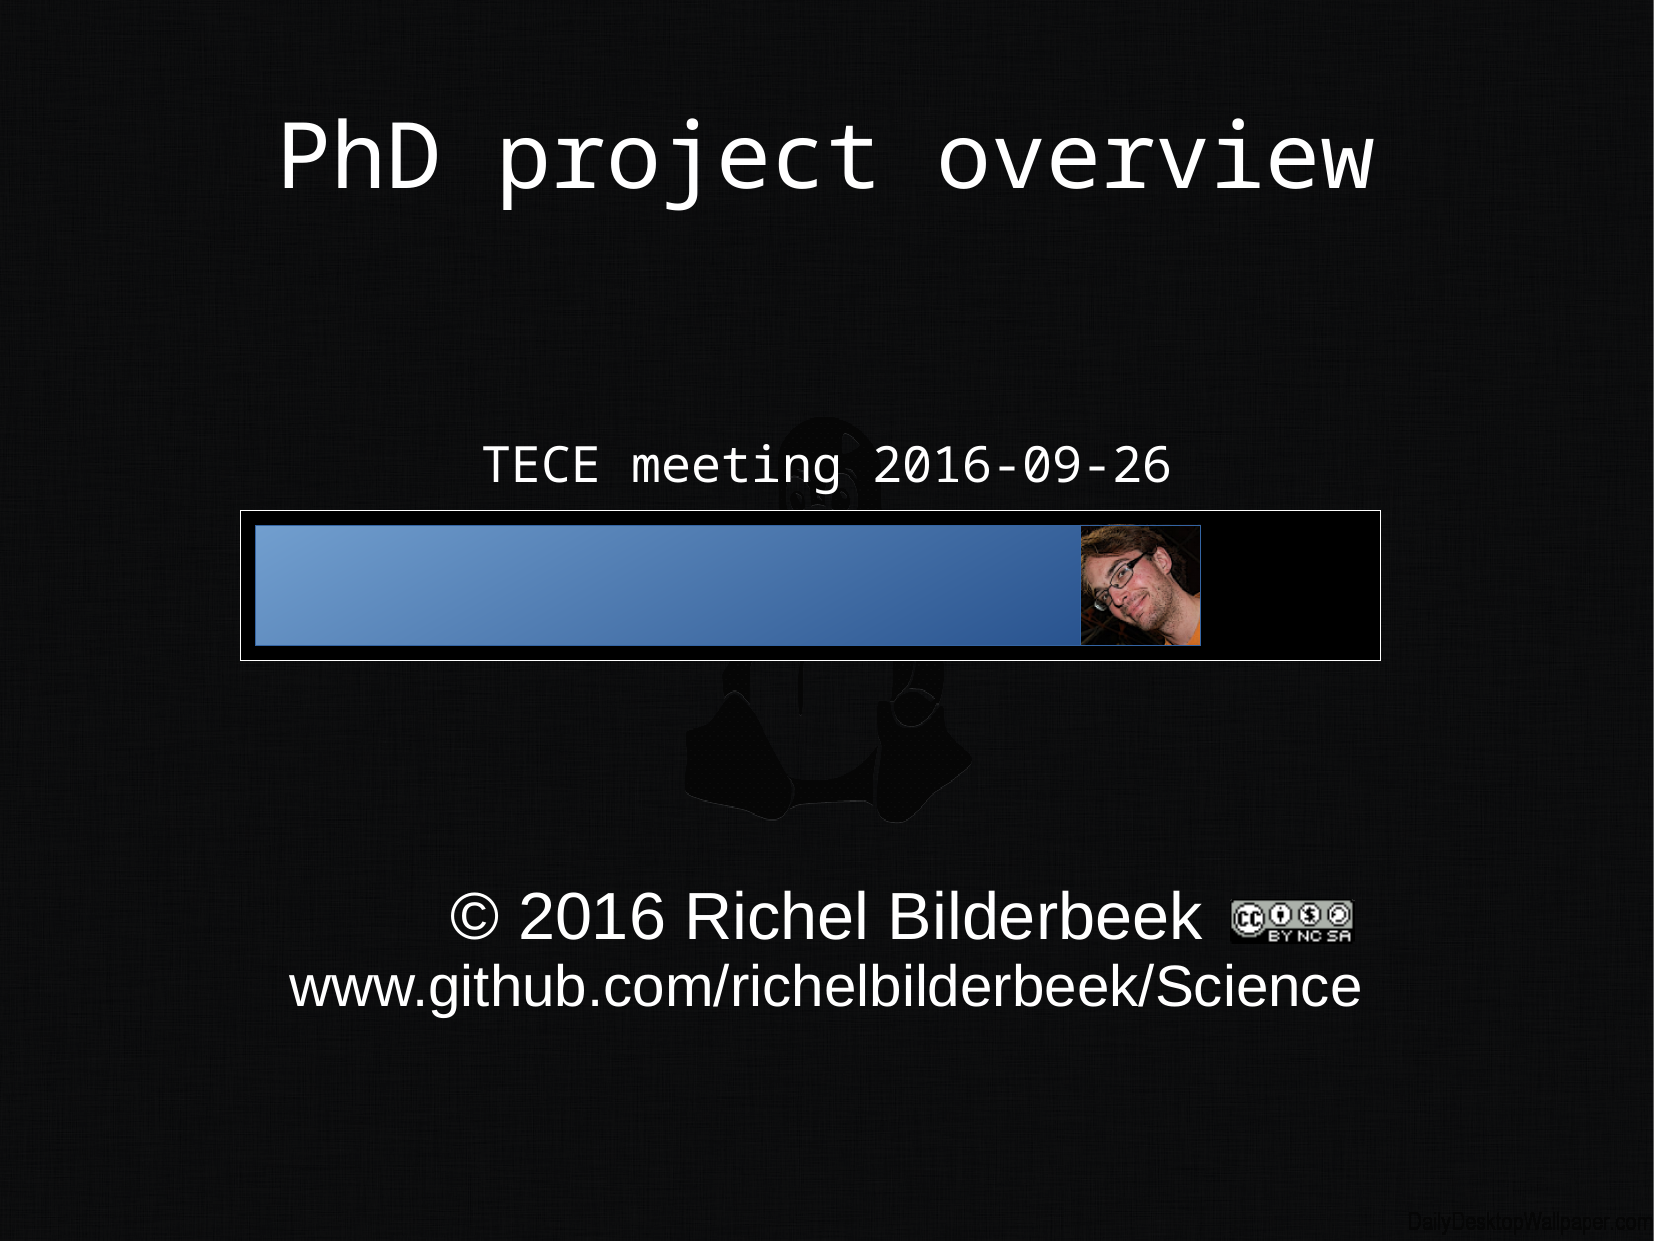

# PhD project overview
© 2016 Richel Bilderbeek
www.github.com/richelbilderbeek/Science
TECE meeting 2016-09-26